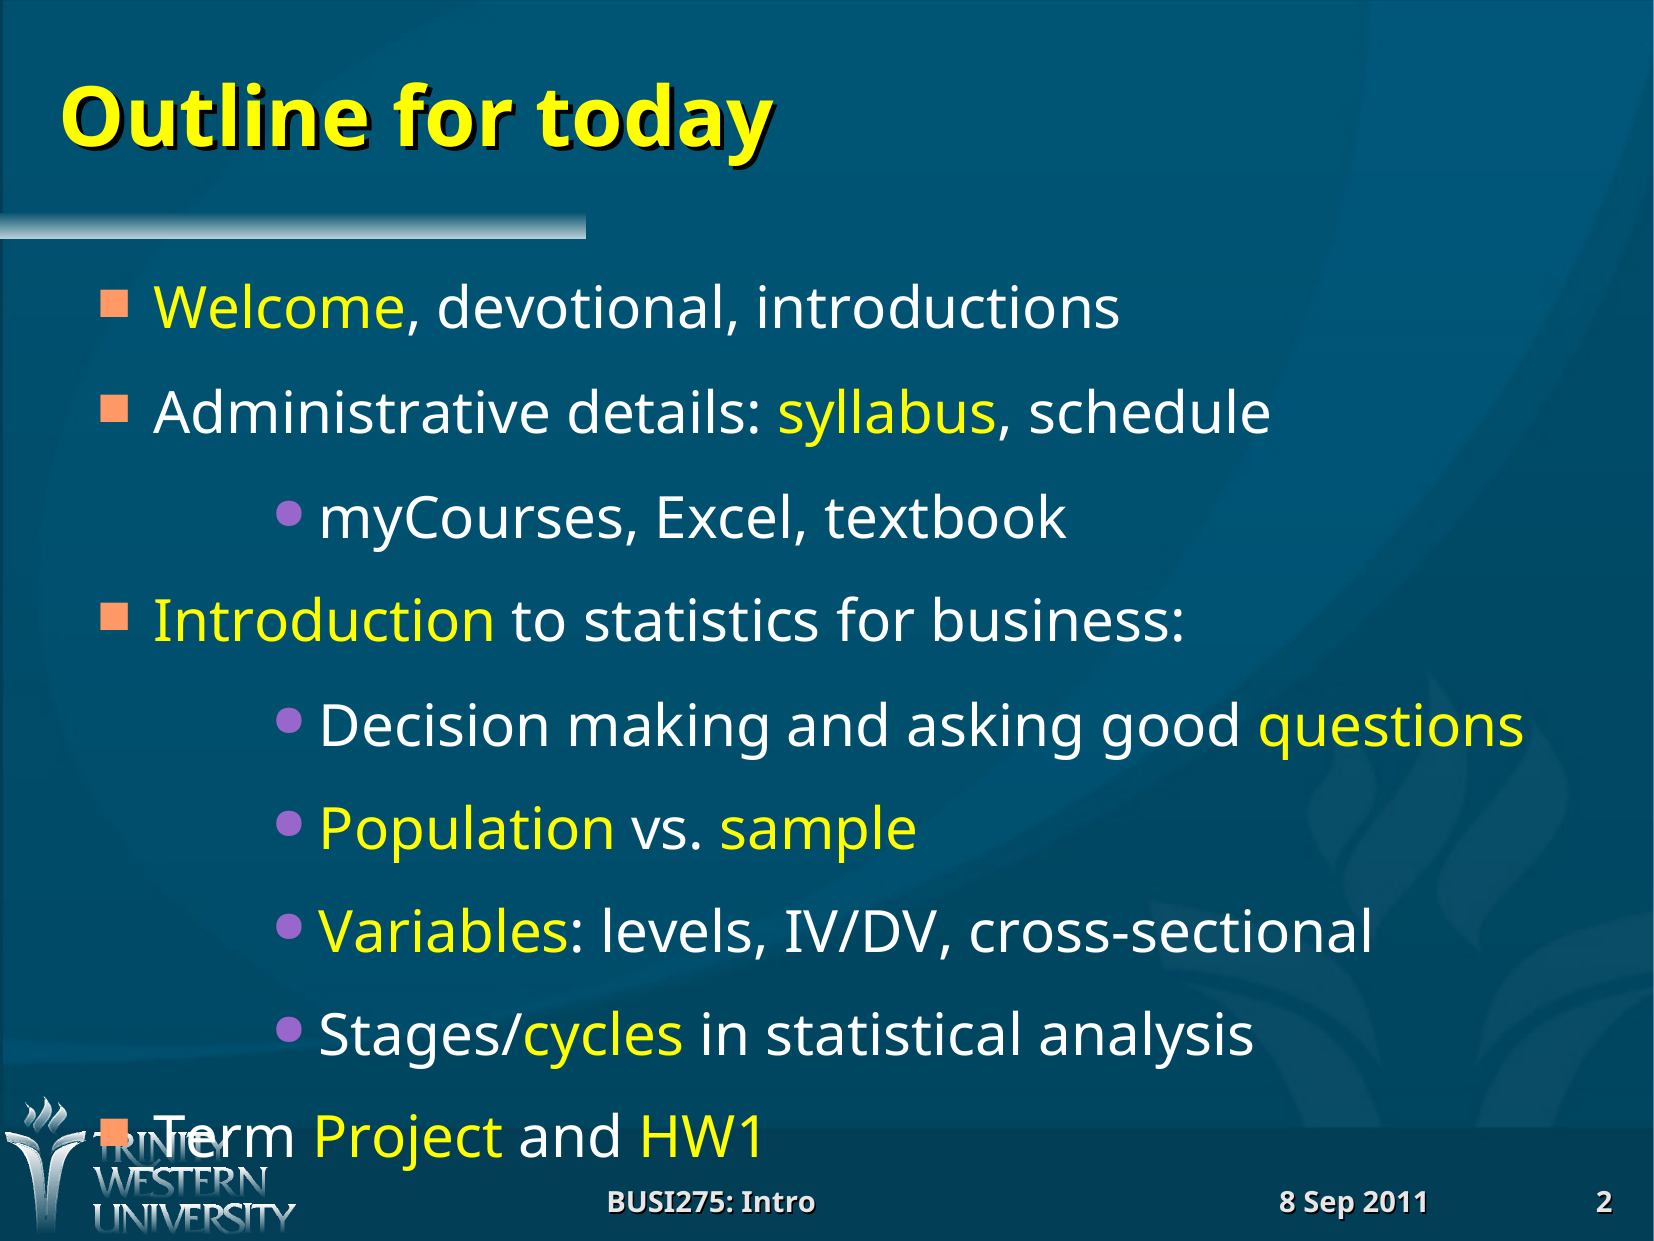

# Outline for today
Welcome, devotional, introductions
Administrative details: syllabus, schedule
myCourses, Excel, textbook
Introduction to statistics for business:
Decision making and asking good questions
Population vs. sample
Variables: levels, IV/DV, cross-sectional
Stages/cycles in statistical analysis
Term Project and HW1
BUSI275: Intro
8 Sep 2011
2